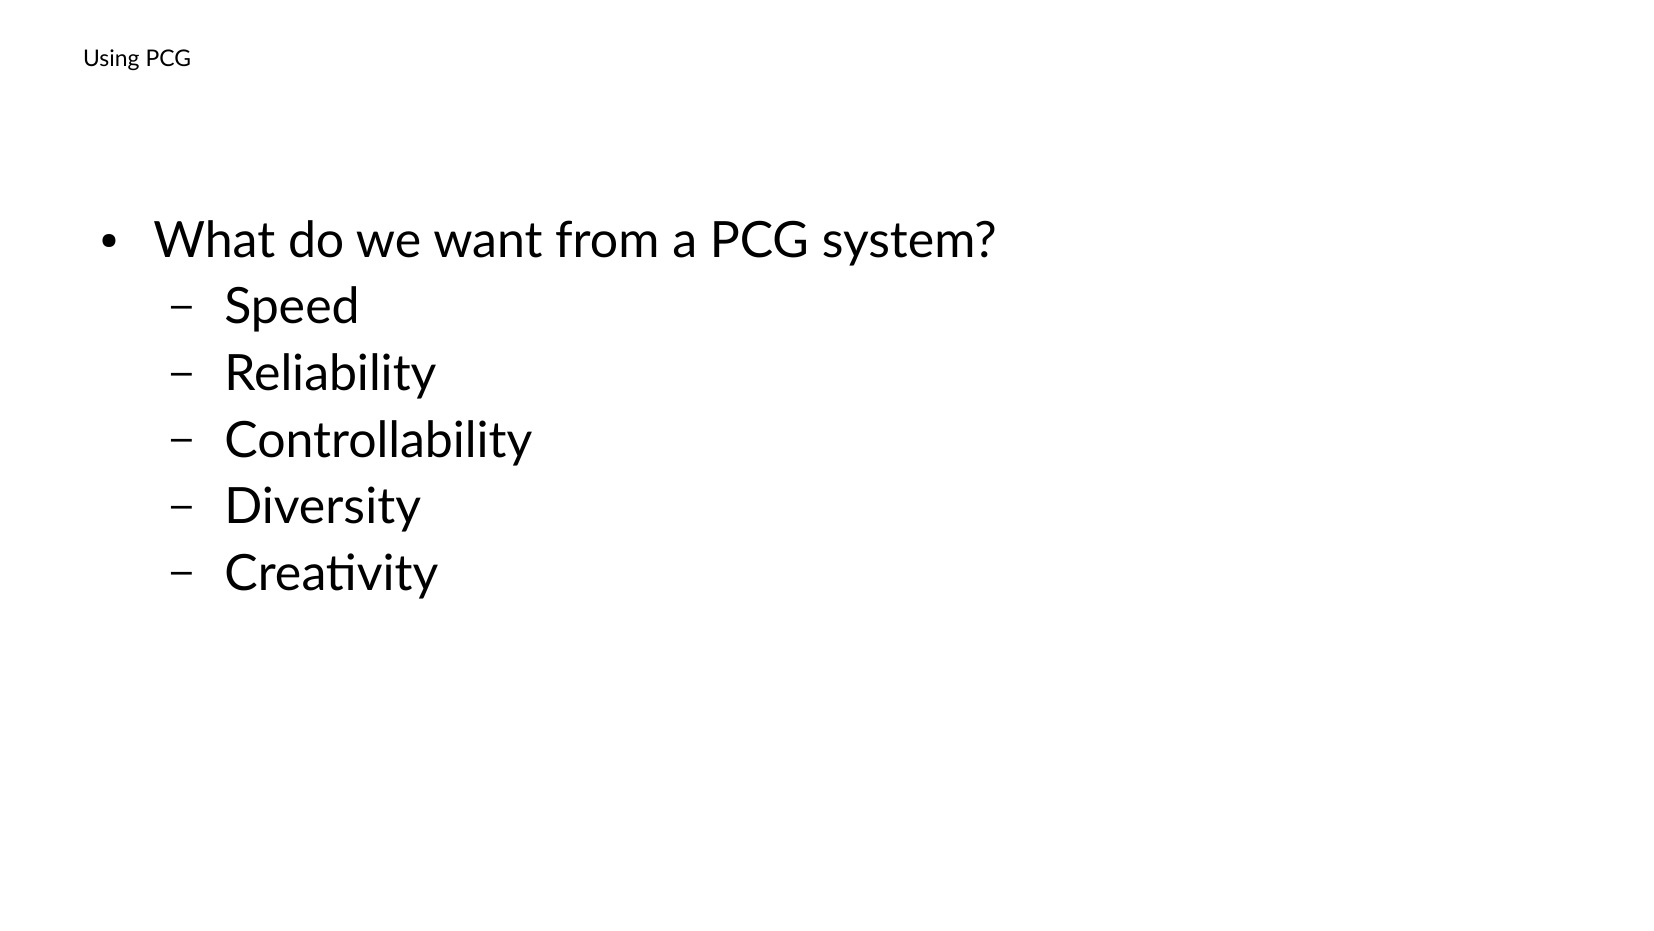

# Using PCG
What do we want from a PCG system?
Speed
Reliability
Controllability
Diversity
Creativity